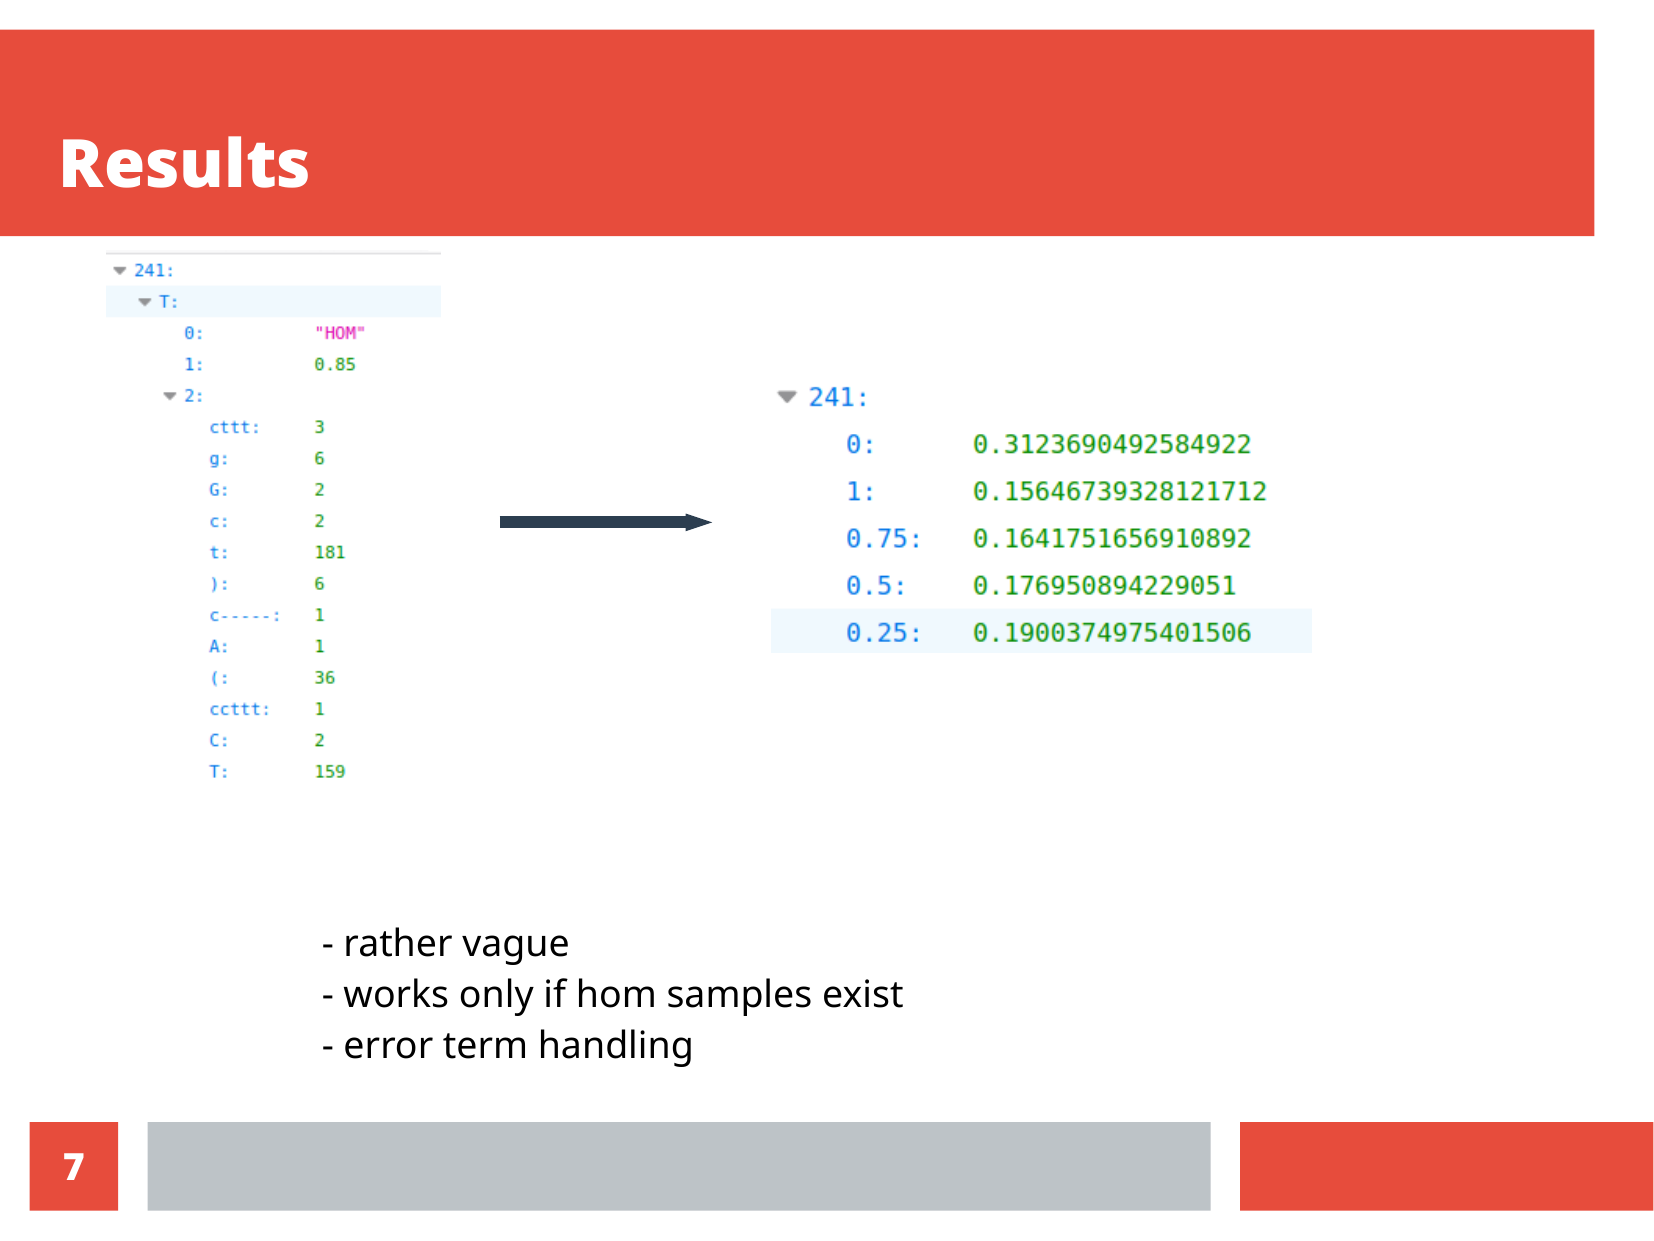

# Results
- rather vague
- works only if hom samples exist
- error term handling
7